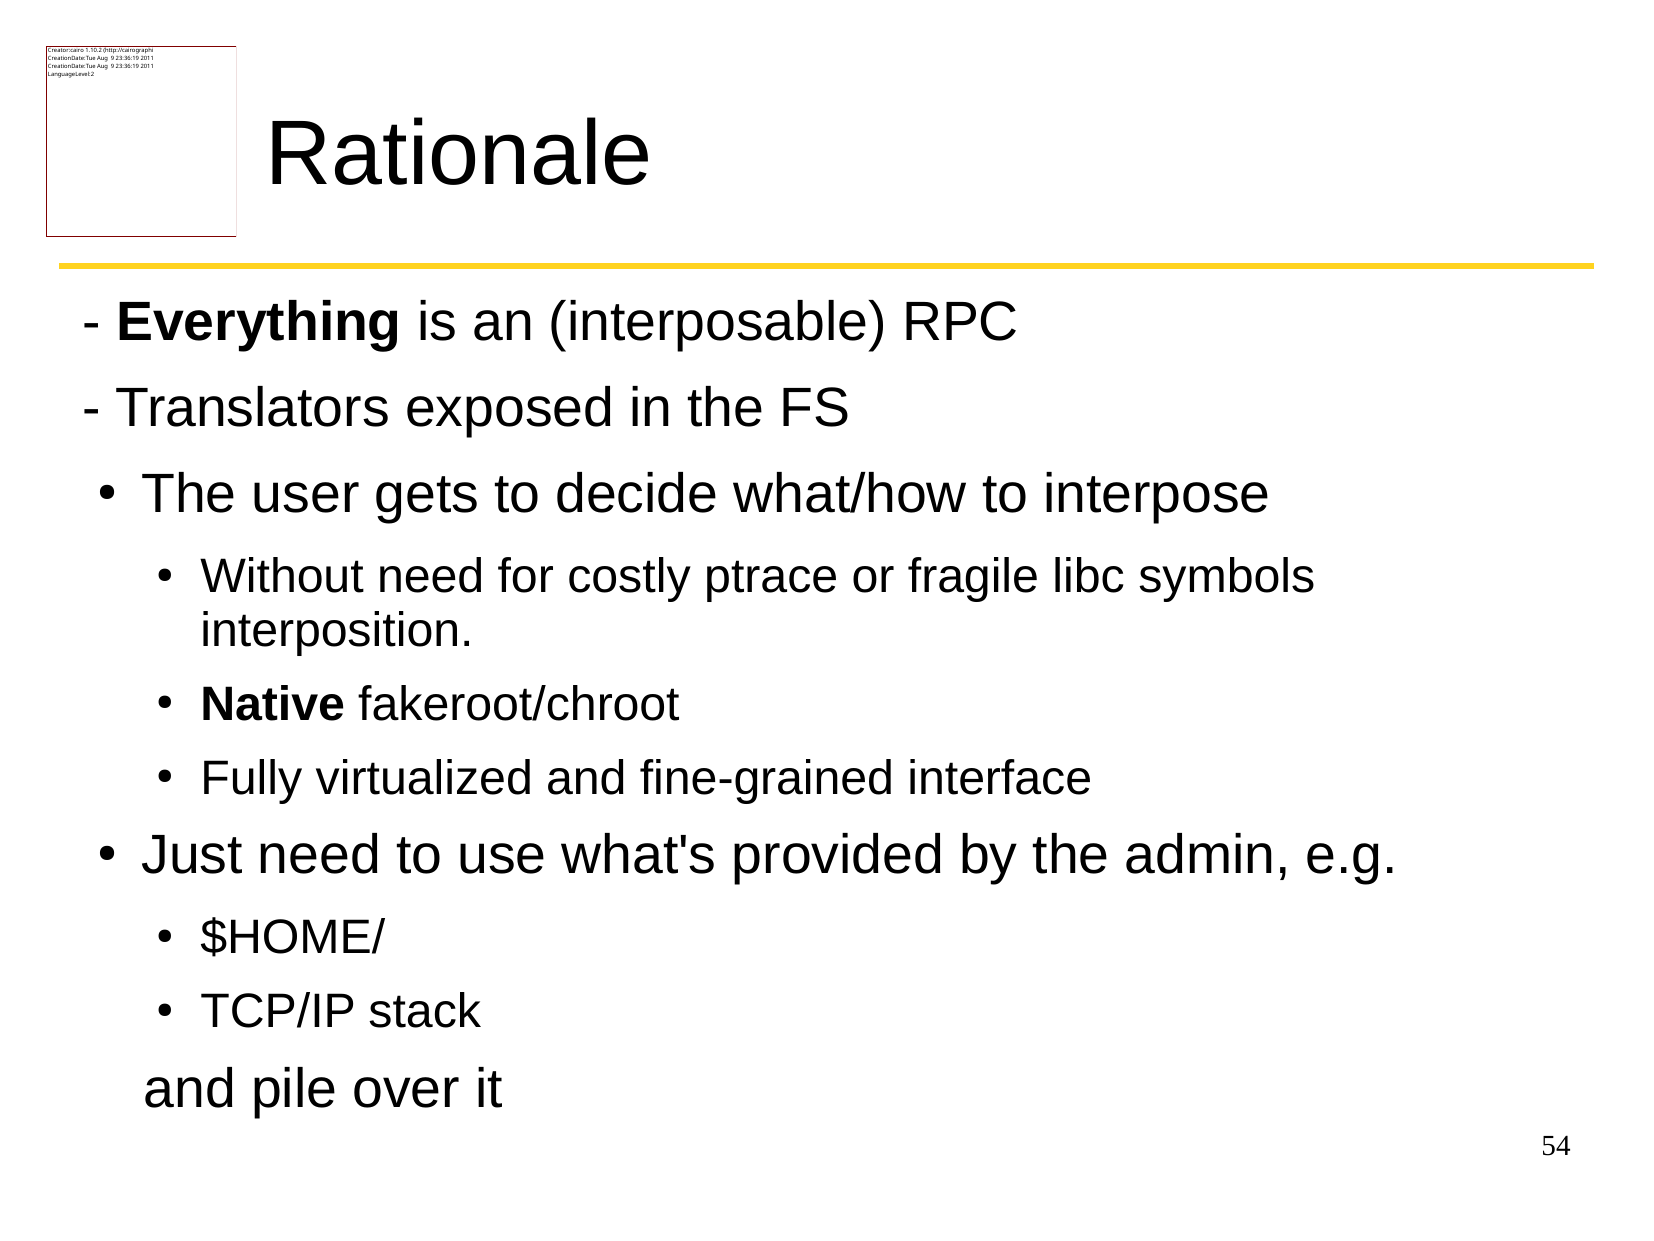

# Rationale
- Everything is an (interposable) RPC
- Translators exposed in the FS
The user gets to decide what/how to interpose
Without need for costly ptrace or fragile libc symbols interposition.
Native fakeroot/chroot
Fully virtualized and fine-grained interface
Just need to use what's provided by the admin, e.g.
$HOME/
TCP/IP stack
 and pile over it
54